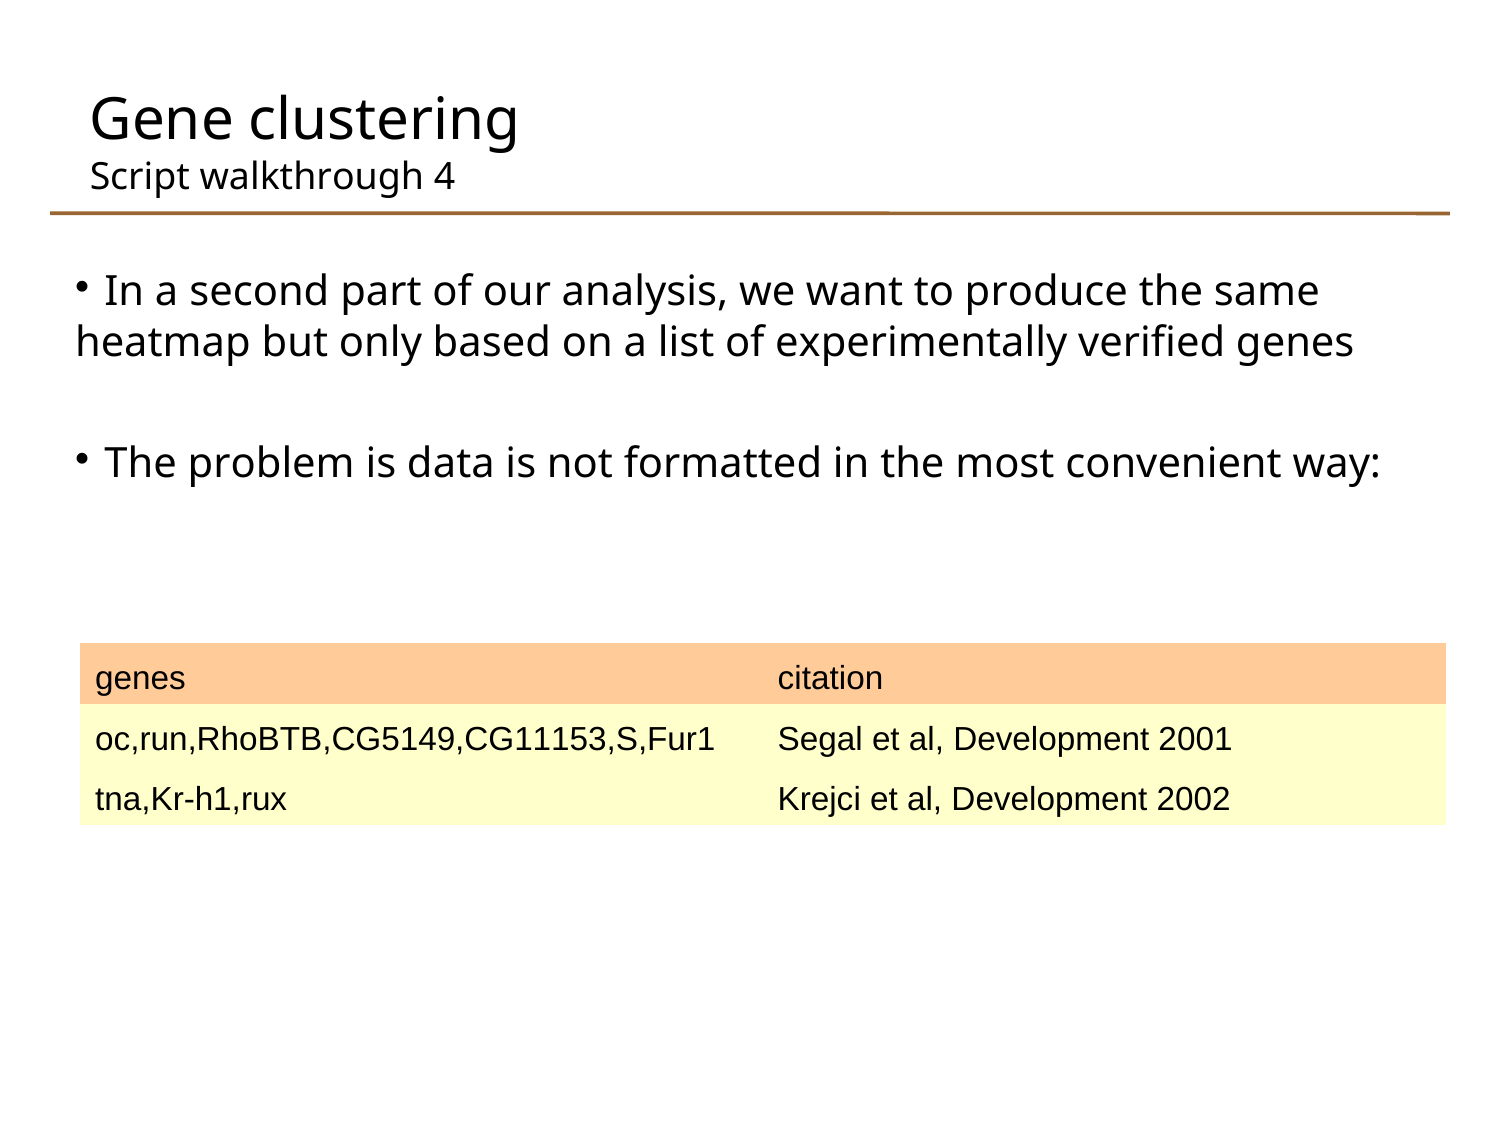

Gene clustering
Script walkthrough 4
 In a second part of our analysis, we want to produce the same heatmap but only based on a list of experimentally verified genes
 The problem is data is not formatted in the most convenient way:
| genes | citation |
| --- | --- |
| oc,run,RhoBTB,CG5149,CG11153,S,Fur1 | Segal et al, Development 2001 |
| tna,Kr-h1,rux | Krejci et al, Development 2002 |